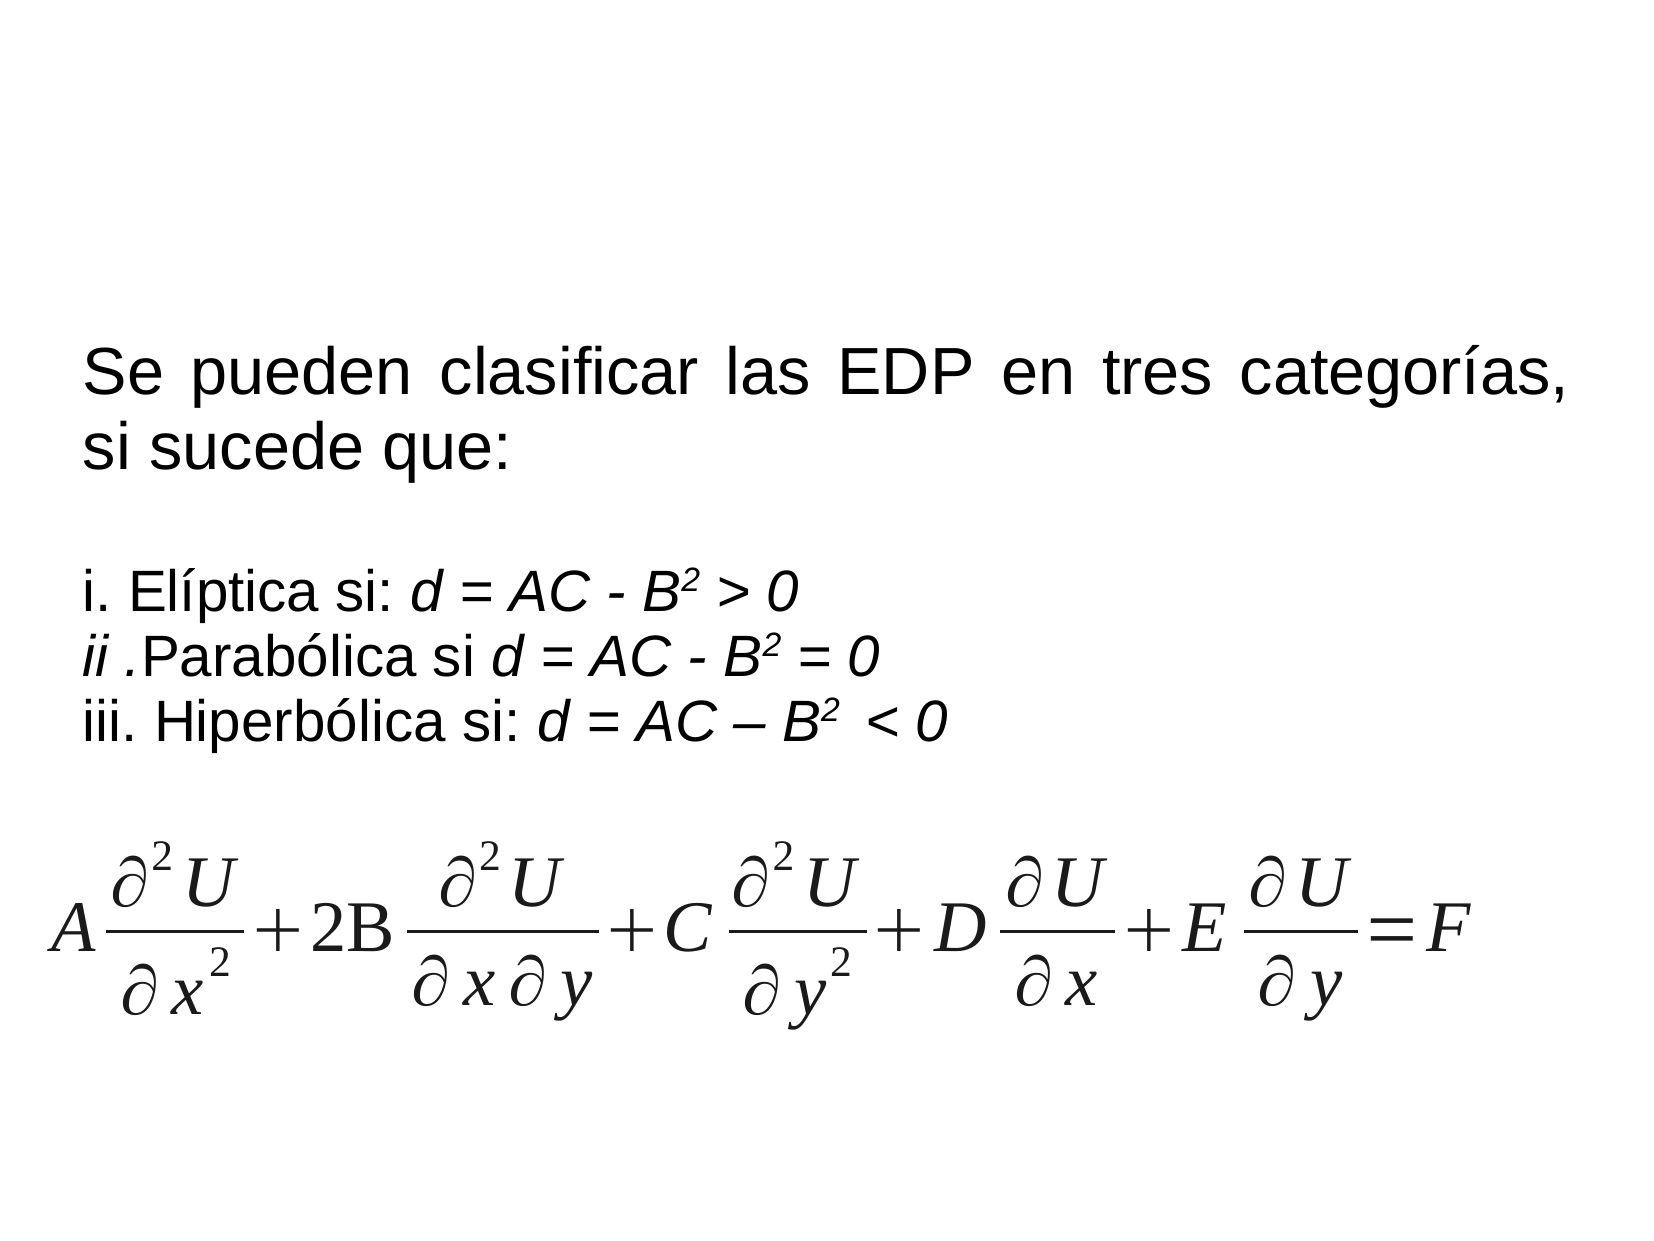

#
Se pueden clasificar las EDP en tres categorías, si sucede que:
i. Elíptica si: d = AC - B2 > 0
ii .Parabólica si d = AC - B2 = 0
iii. Hiperbólica si: d = AC – B2 < 0